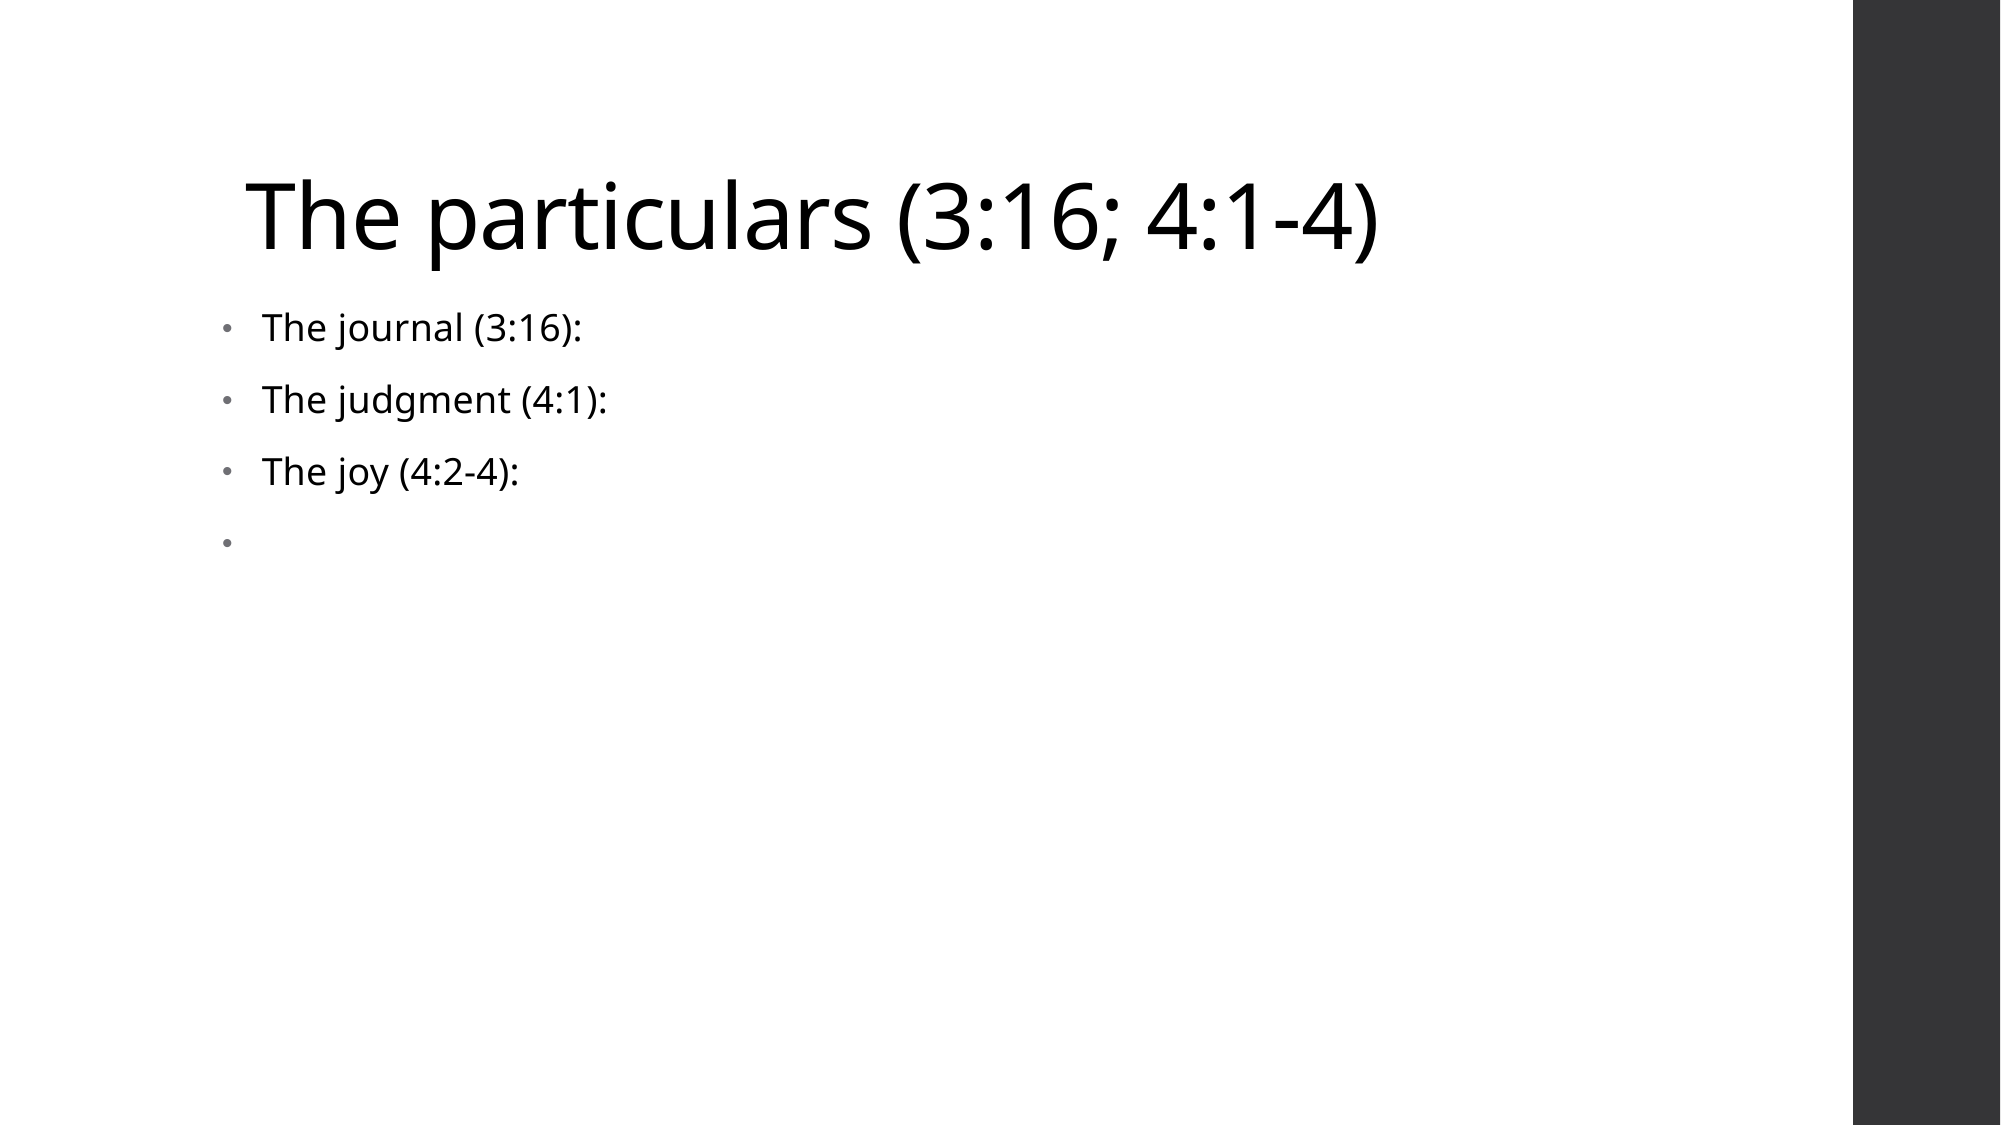

# The particulars (3:16; 4:1-4)
 The journal (3:16):
 The judgment (4:1):
 The joy (4:2-4):